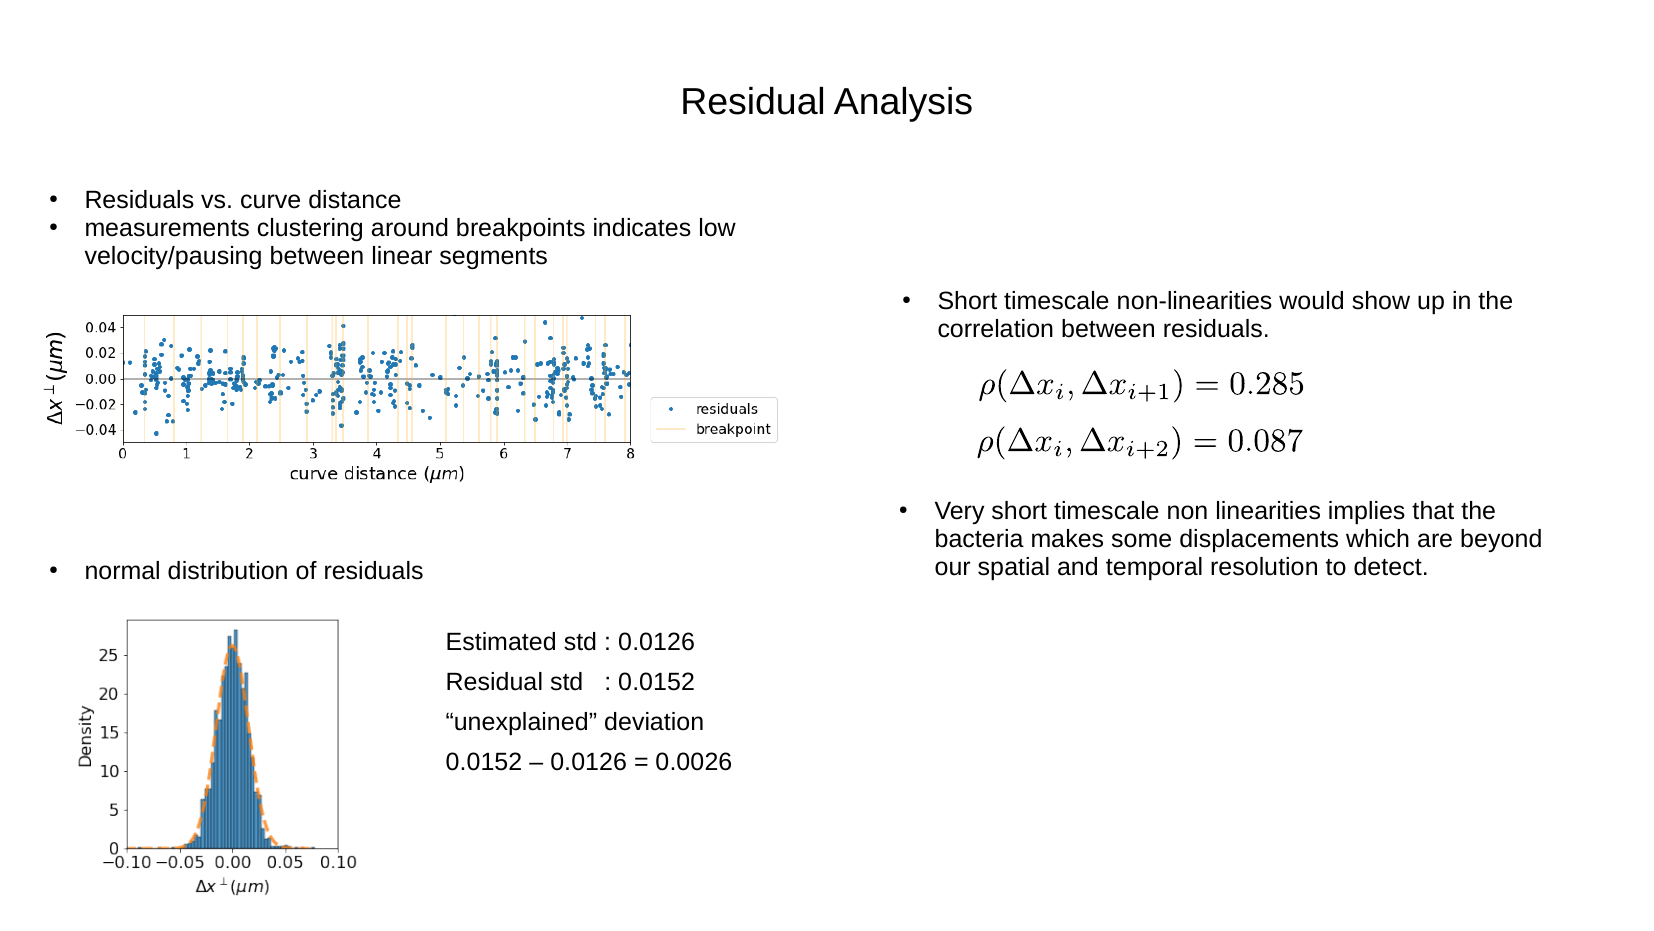

# Residual Analysis
Residuals vs. curve distance
measurements clustering around breakpoints indicates low velocity/pausing between linear segments
Short timescale non-linearities would show up in the correlation between residuals.
Very short timescale non linearities implies that the bacteria makes some displacements which are beyond our spatial and temporal resolution to detect.
normal distribution of residuals
Estimated std : 0.0126
Residual std : 0.0152
“unexplained” deviation
0.0152 – 0.0126 = 0.0026